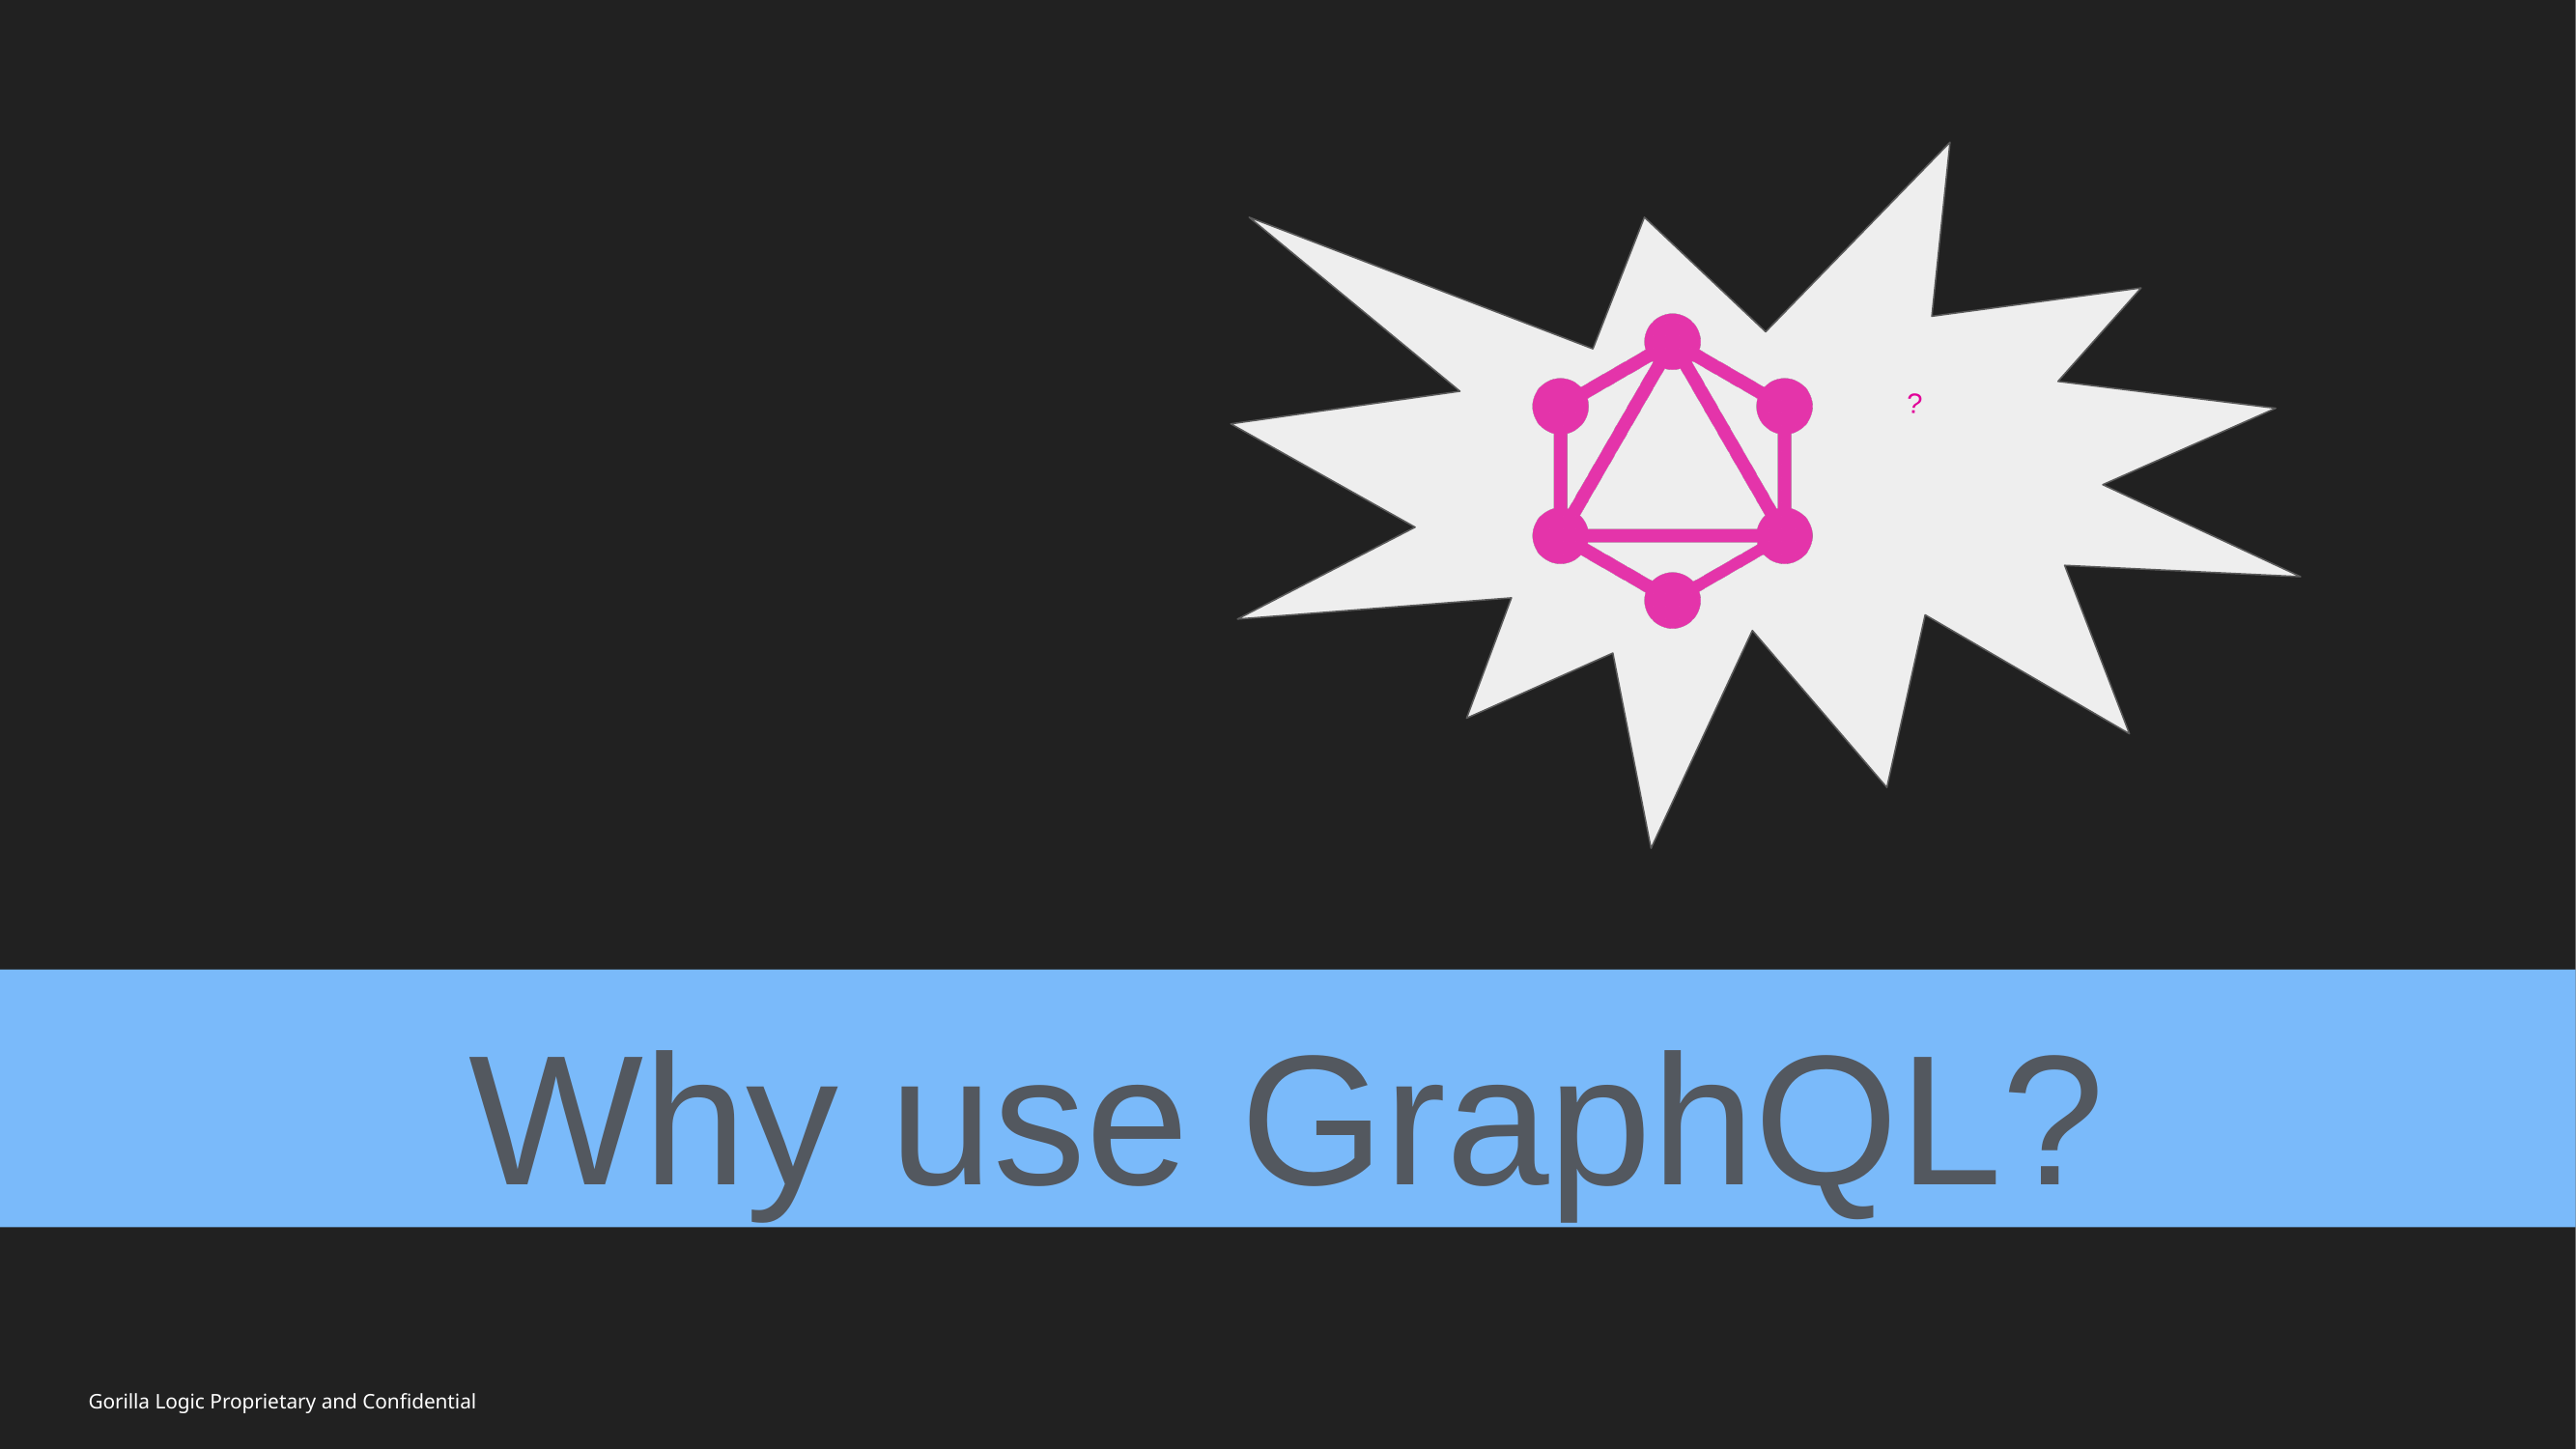

?
# Why use GraphQL?
Gorilla Logic Proprietary and Confidential